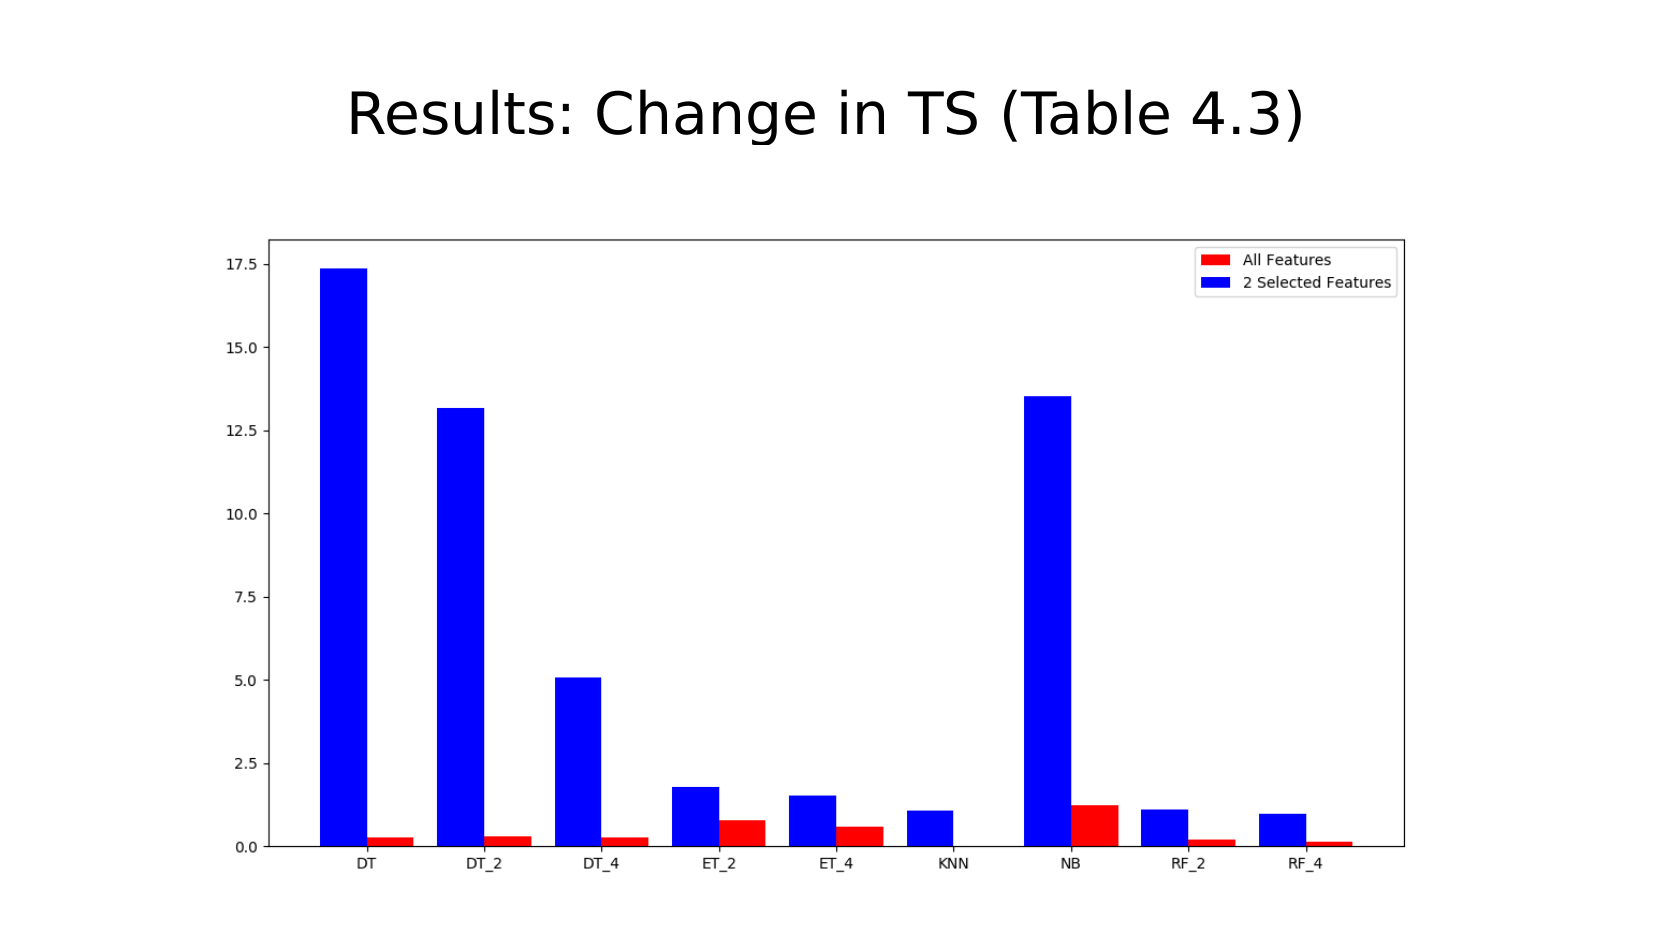

# Results: Change in TS (Table 4.3)